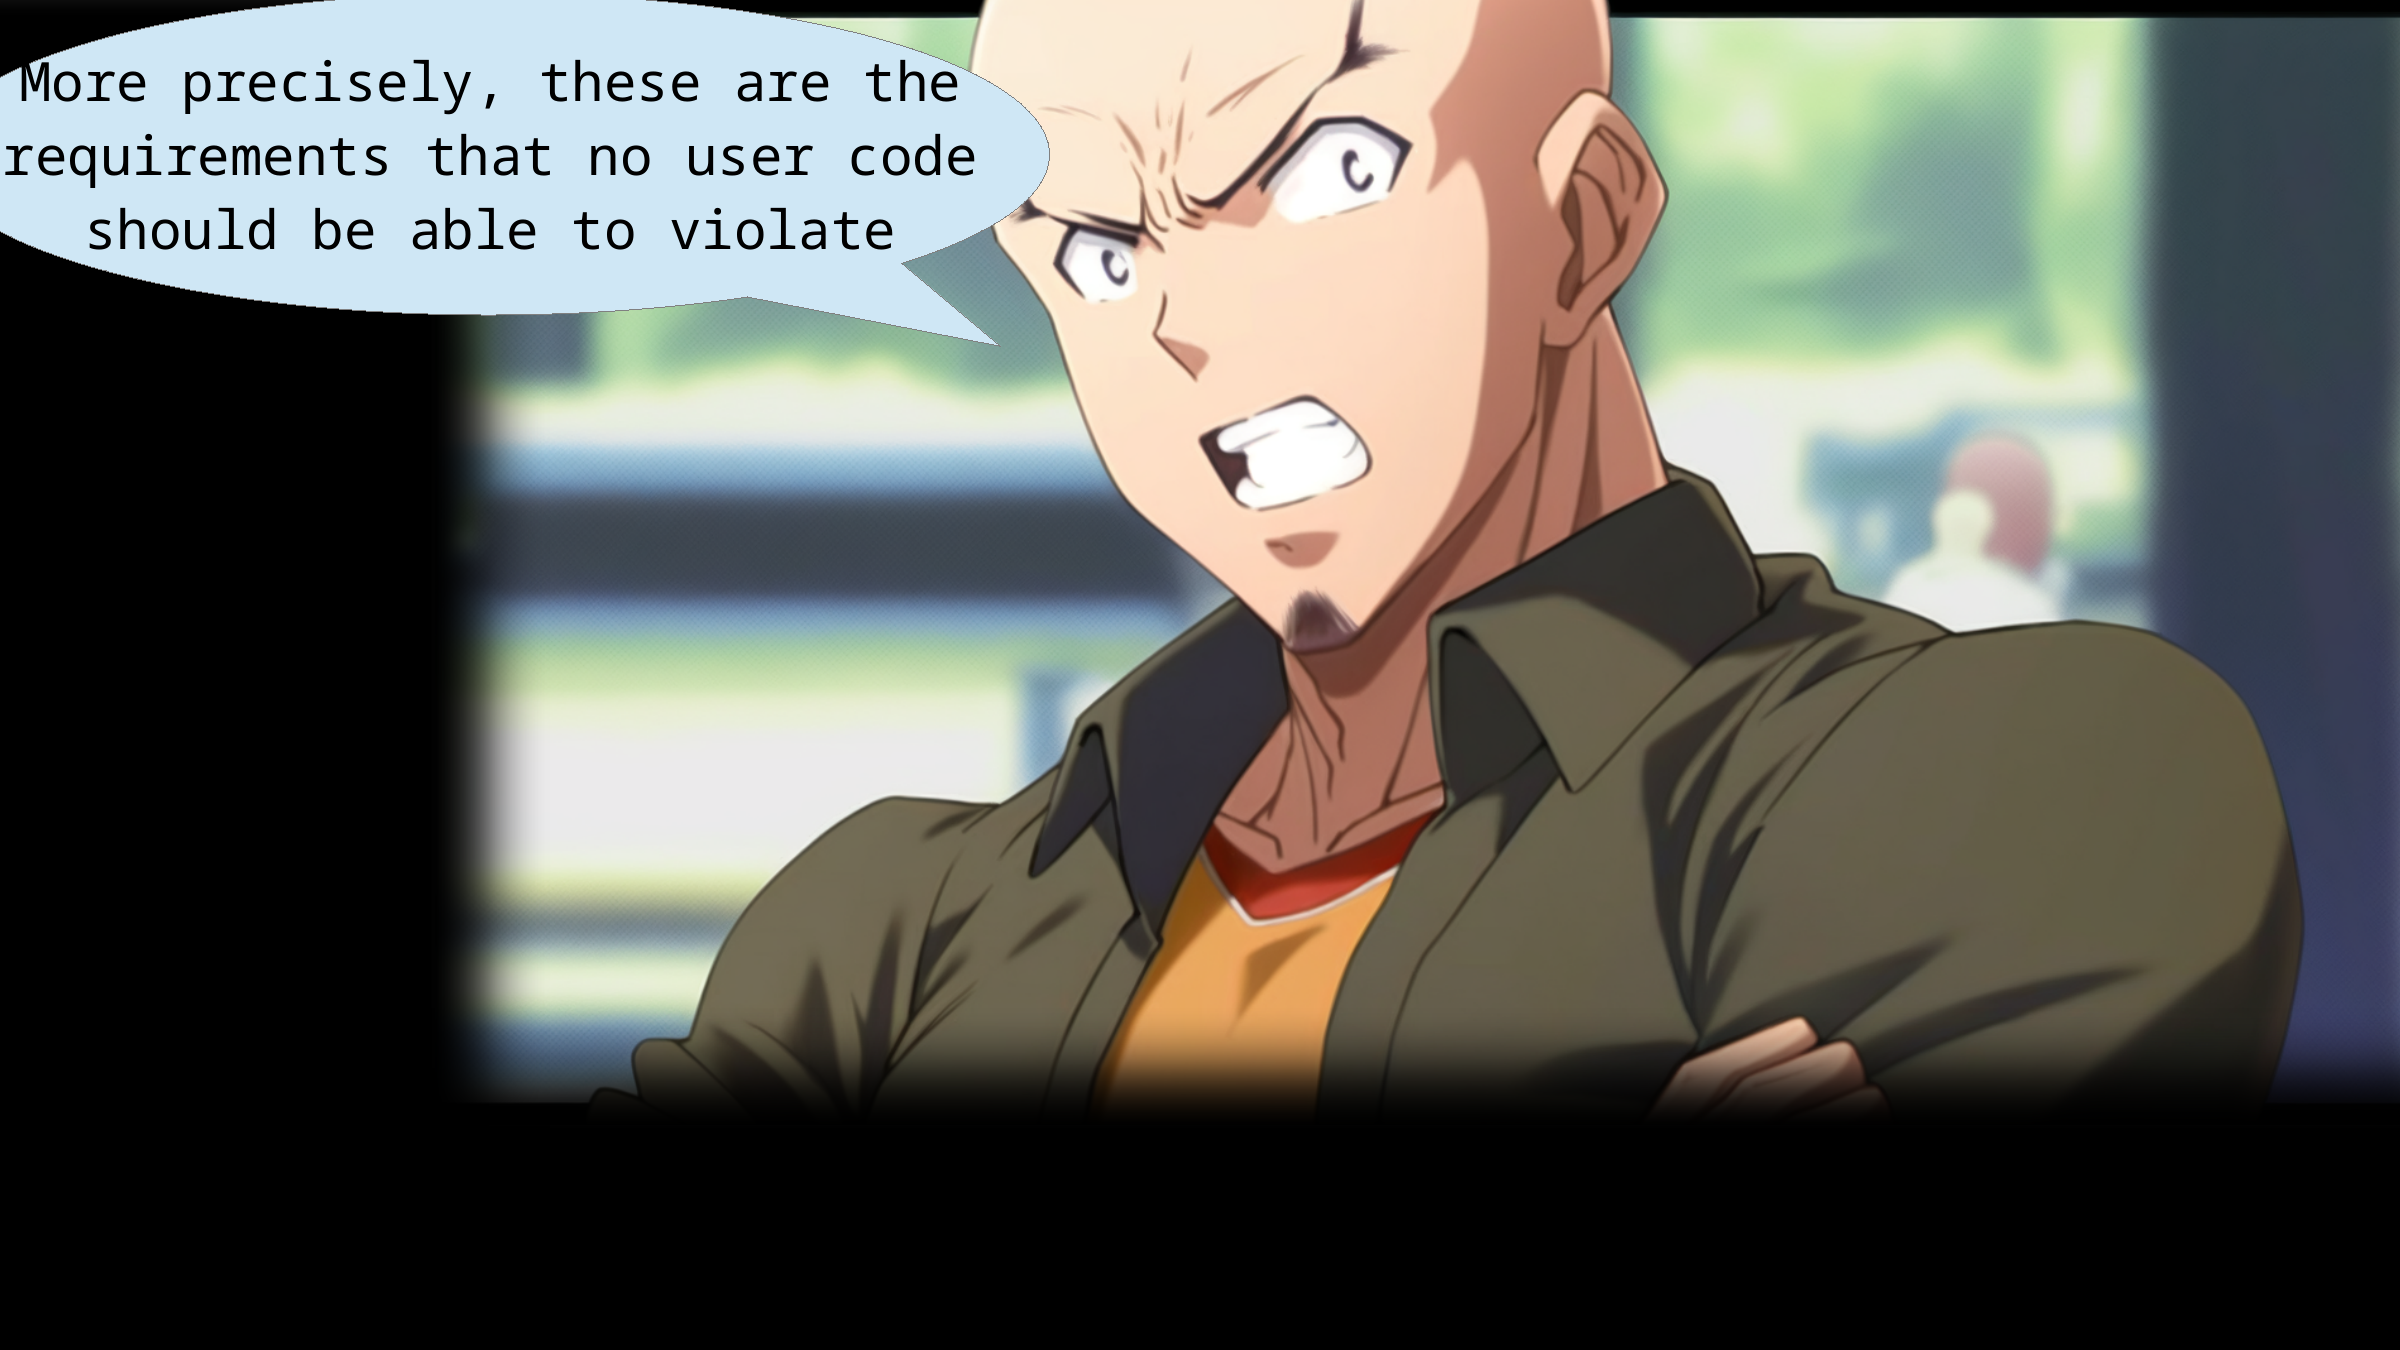

More precisely, these are the
requirements that no user code
should be able to violate